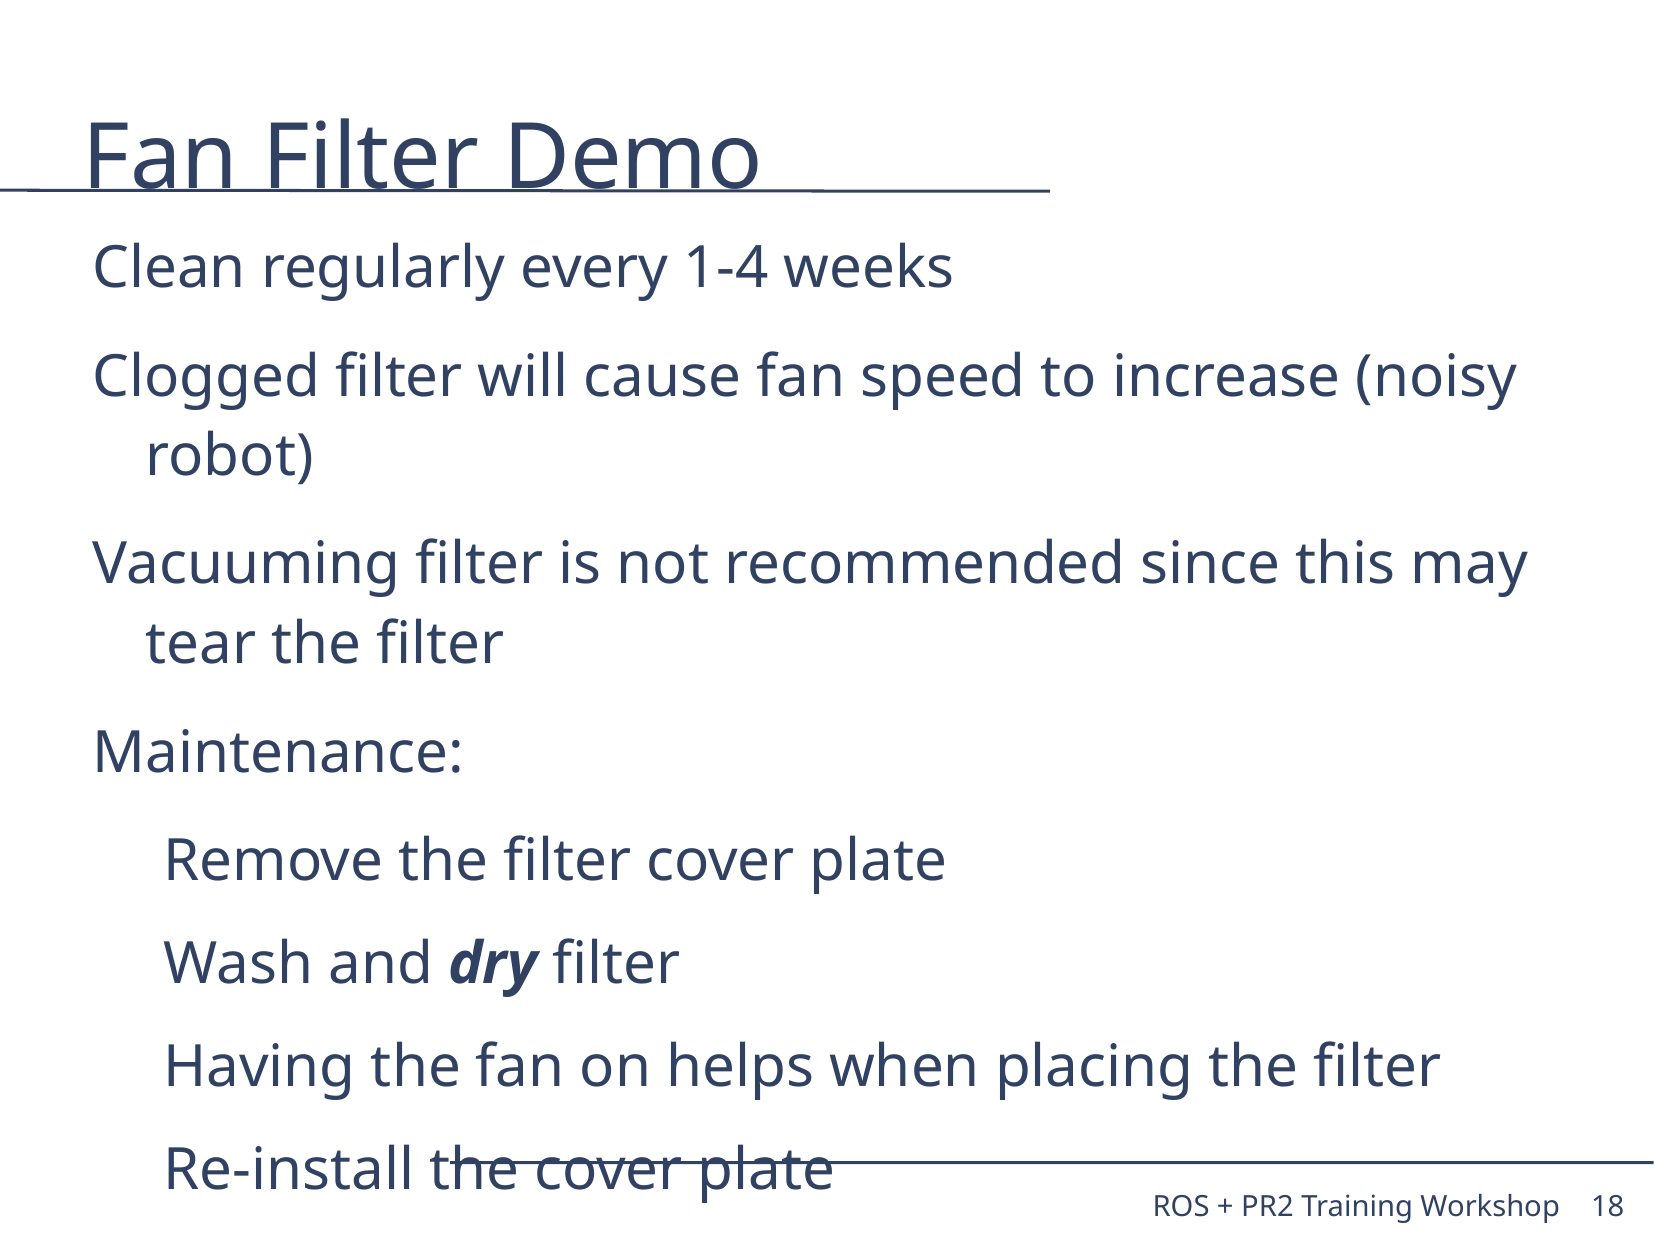

# Fan Filter Demo
Clean regularly every 1-4 weeks
Clogged filter will cause fan speed to increase (noisy robot)
Vacuuming filter is not recommended since this may tear the filter
Maintenance:
Remove the filter cover plate
Wash and dry filter
Having the fan on helps when placing the filter
Re-install the cover plate